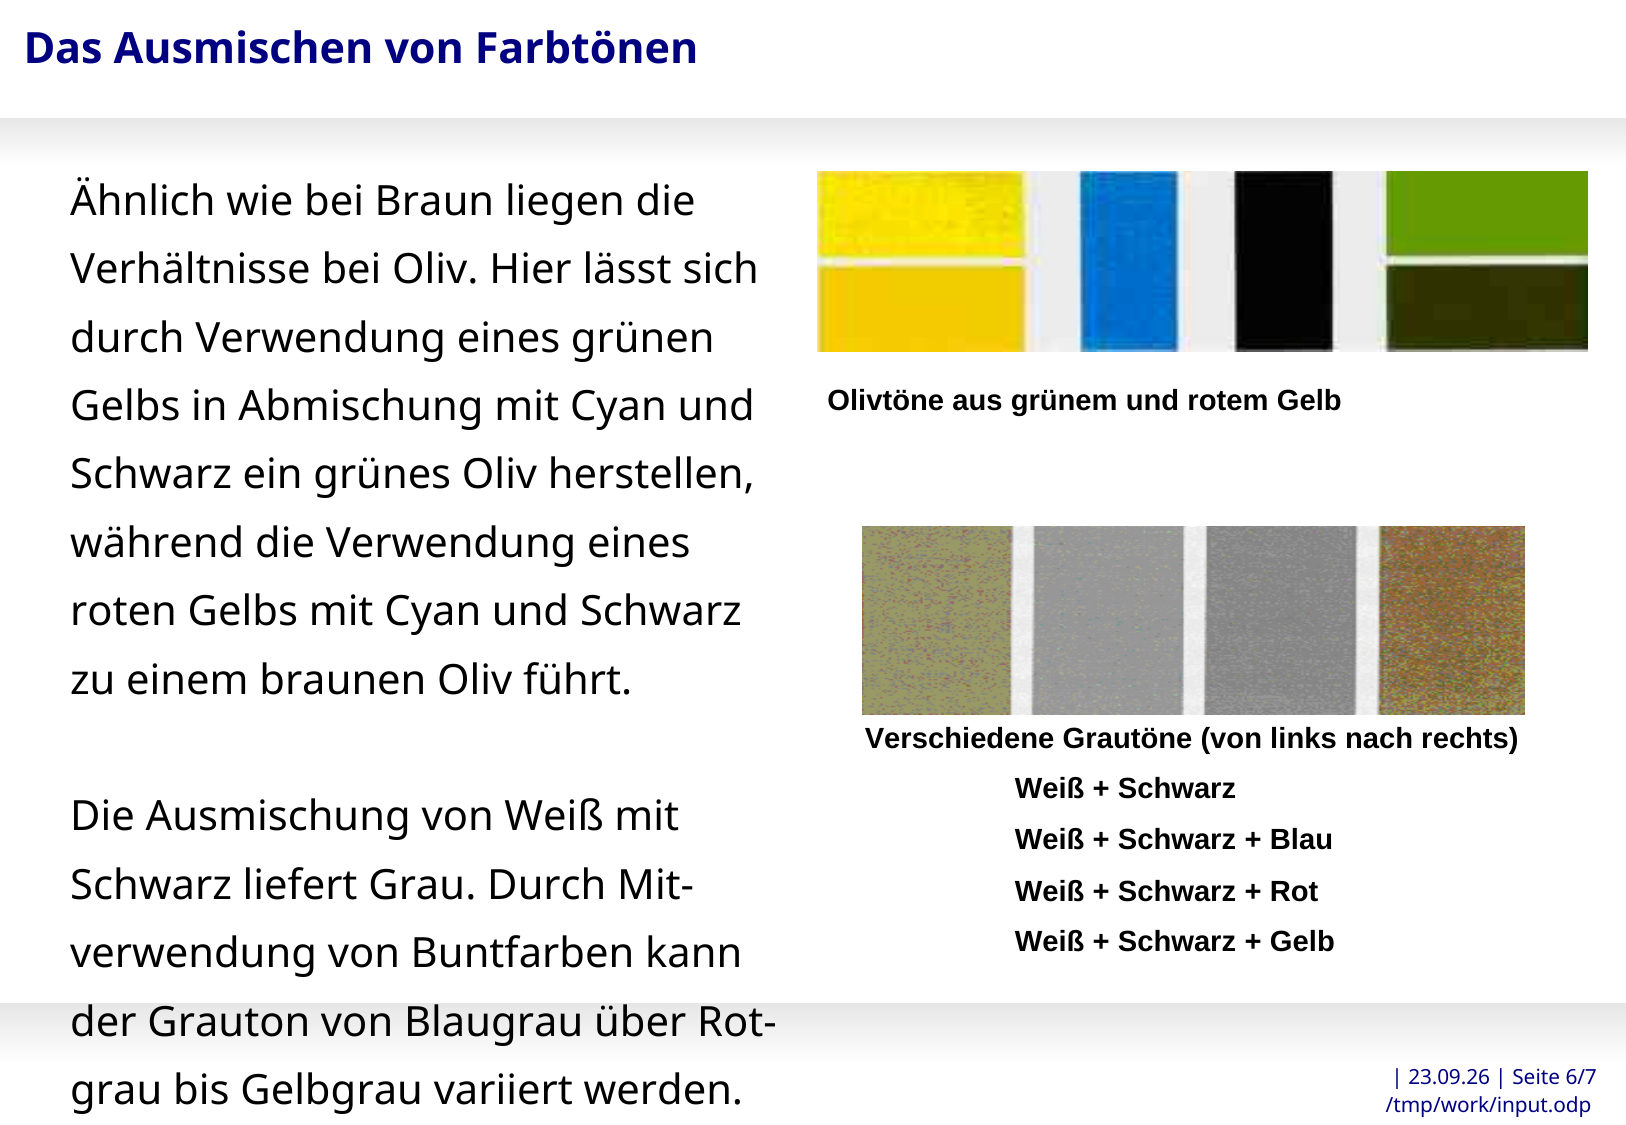

# Das Ausmischen von Farbtönen
Ähnlich wie bei Braun liegen die Verhältnisse bei Oliv. Hier lässt sich durch Verwendung eines grünen Gelbs in Abmischung mit Cyan und Schwarz ein grünes Oliv herstellen, während die Verwendung eines roten Gelbs mit Cyan und Schwarz zu einem braunen Oliv führt.
Die Ausmischung von Weiß mit Schwarz liefert Grau. Durch Mit-verwendung von Buntfarben kann der Grauton von Blaugrau über Rot-grau bis Gelbgrau variiert werden.
Olivtöne aus grünem und rotem Gelb
Verschiedene Grautöne (von links nach rechts)
	Weiß + Schwarz
	Weiß + Schwarz + Blau
	Weiß + Schwarz + Rot
	Weiß + Schwarz + Gelb